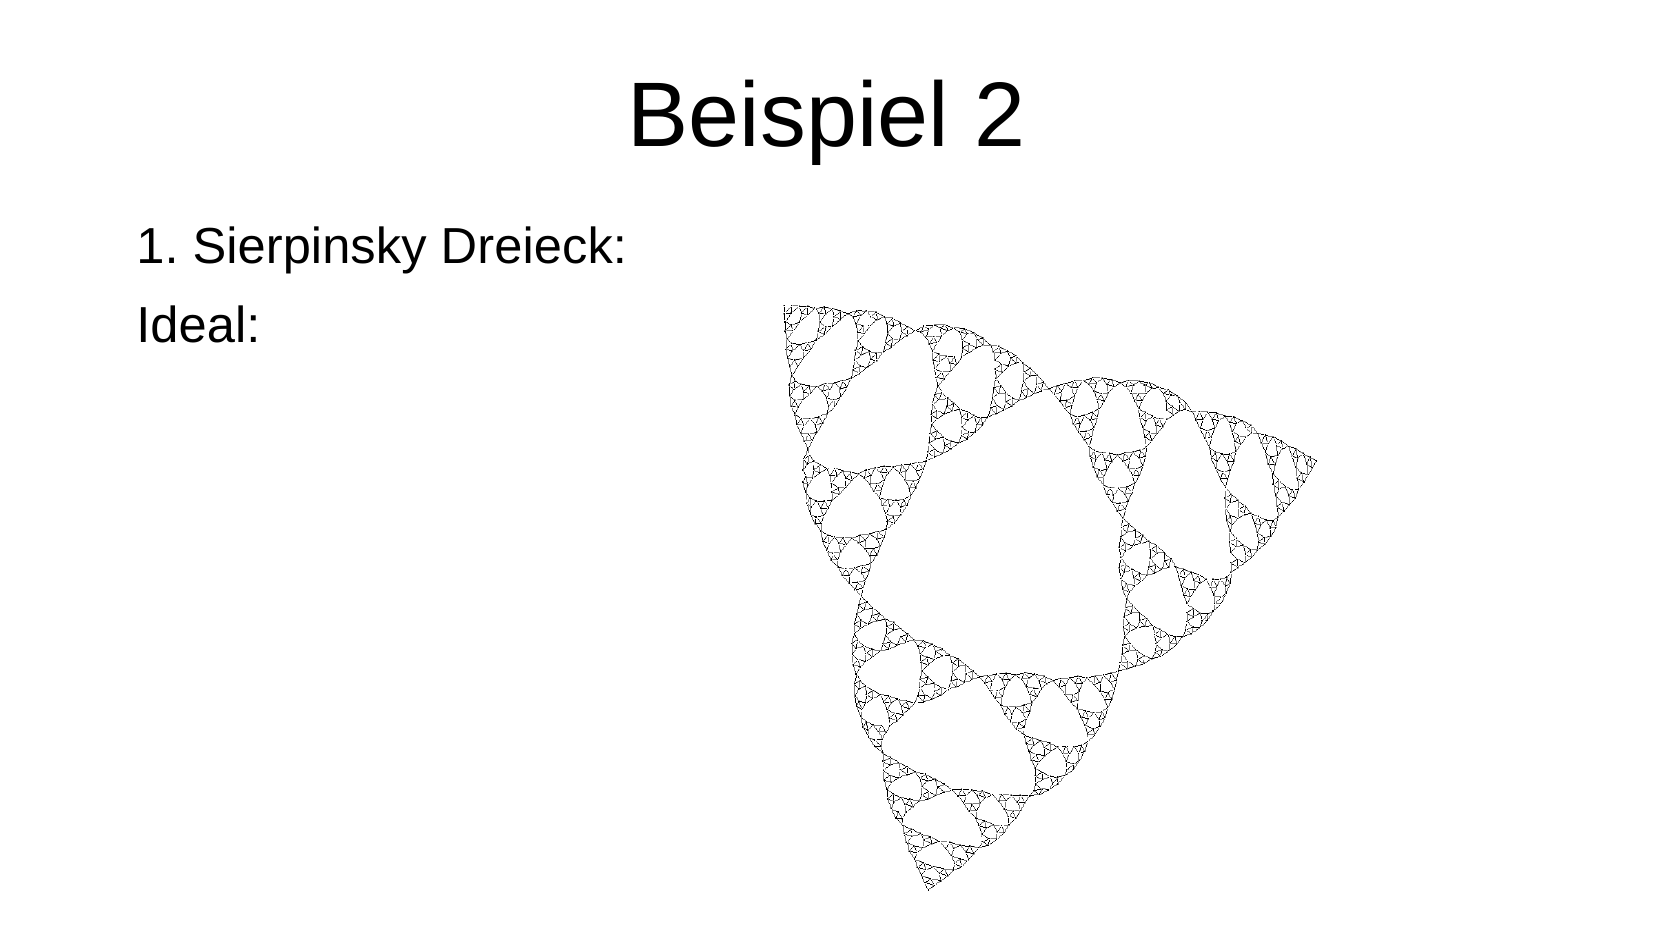

# Beispiel 2
1. Sierpinsky Dreieck:
Ideal: